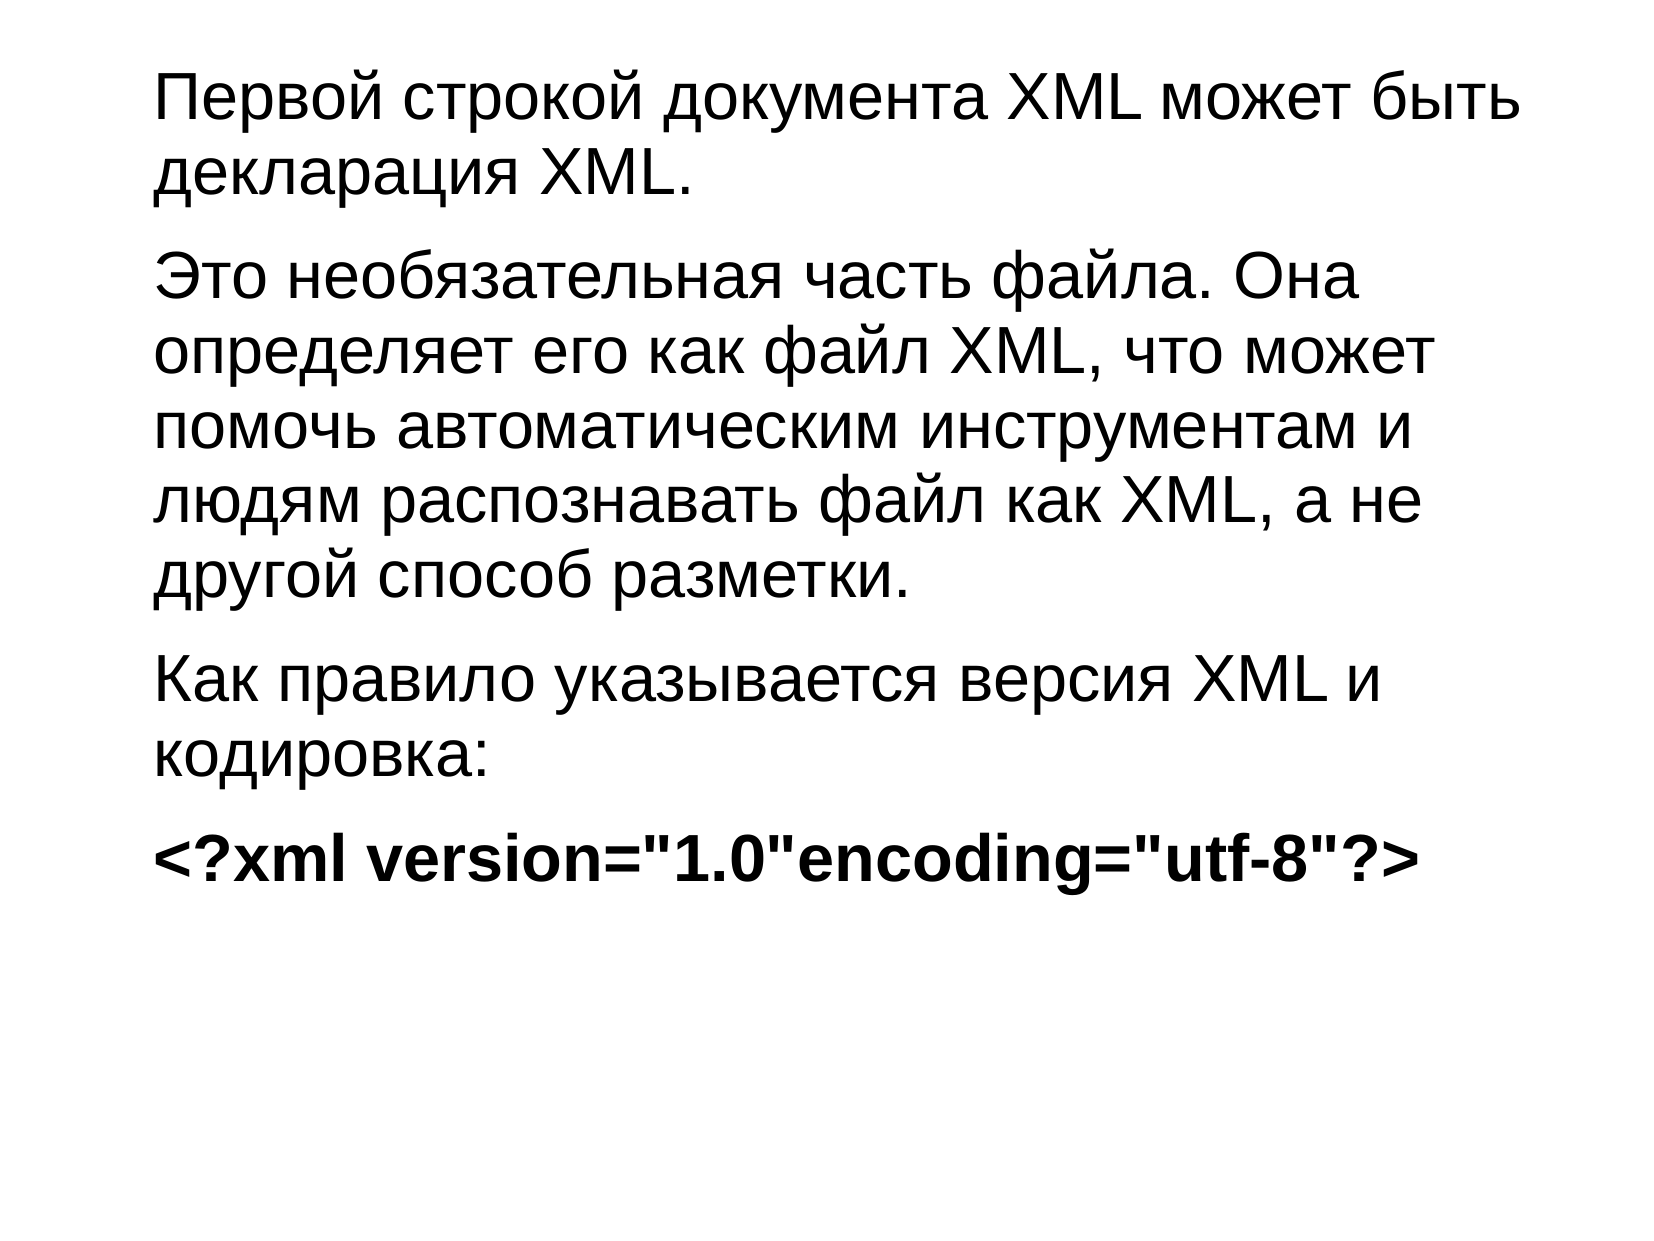

# Первой строкой документа XML может быть декларация XML.
Это необязательная часть файла. Она определяет его как файл XML, что может помочь автоматическим инструментам и людям распознавать файл как XML, а не другой способ разметки.
Как правило указывается версия XML и кодировка:
<?xml version="1.0"encoding="utf-8"?>